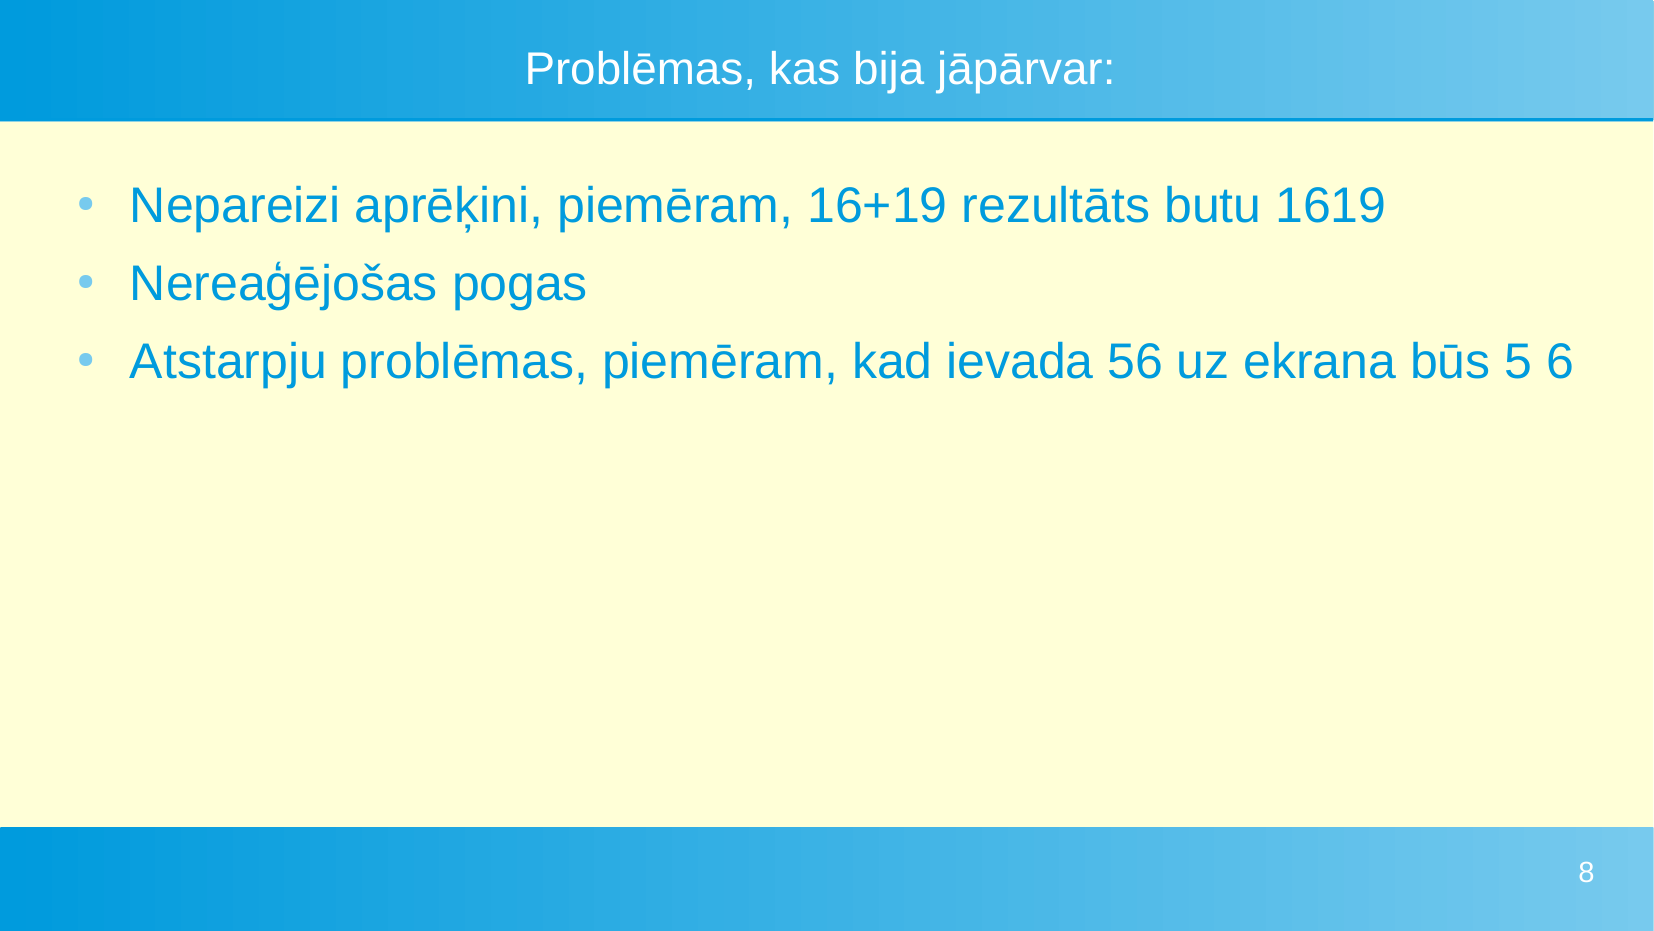

# Problēmas, kas bija jāpārvar:
Nepareizi aprēķini, piemēram, 16+19 rezultāts butu 1619
Nereaģējošas pogas
Atstarpju problēmas, piemēram, kad ievada 56 uz ekrana būs 5 6
8